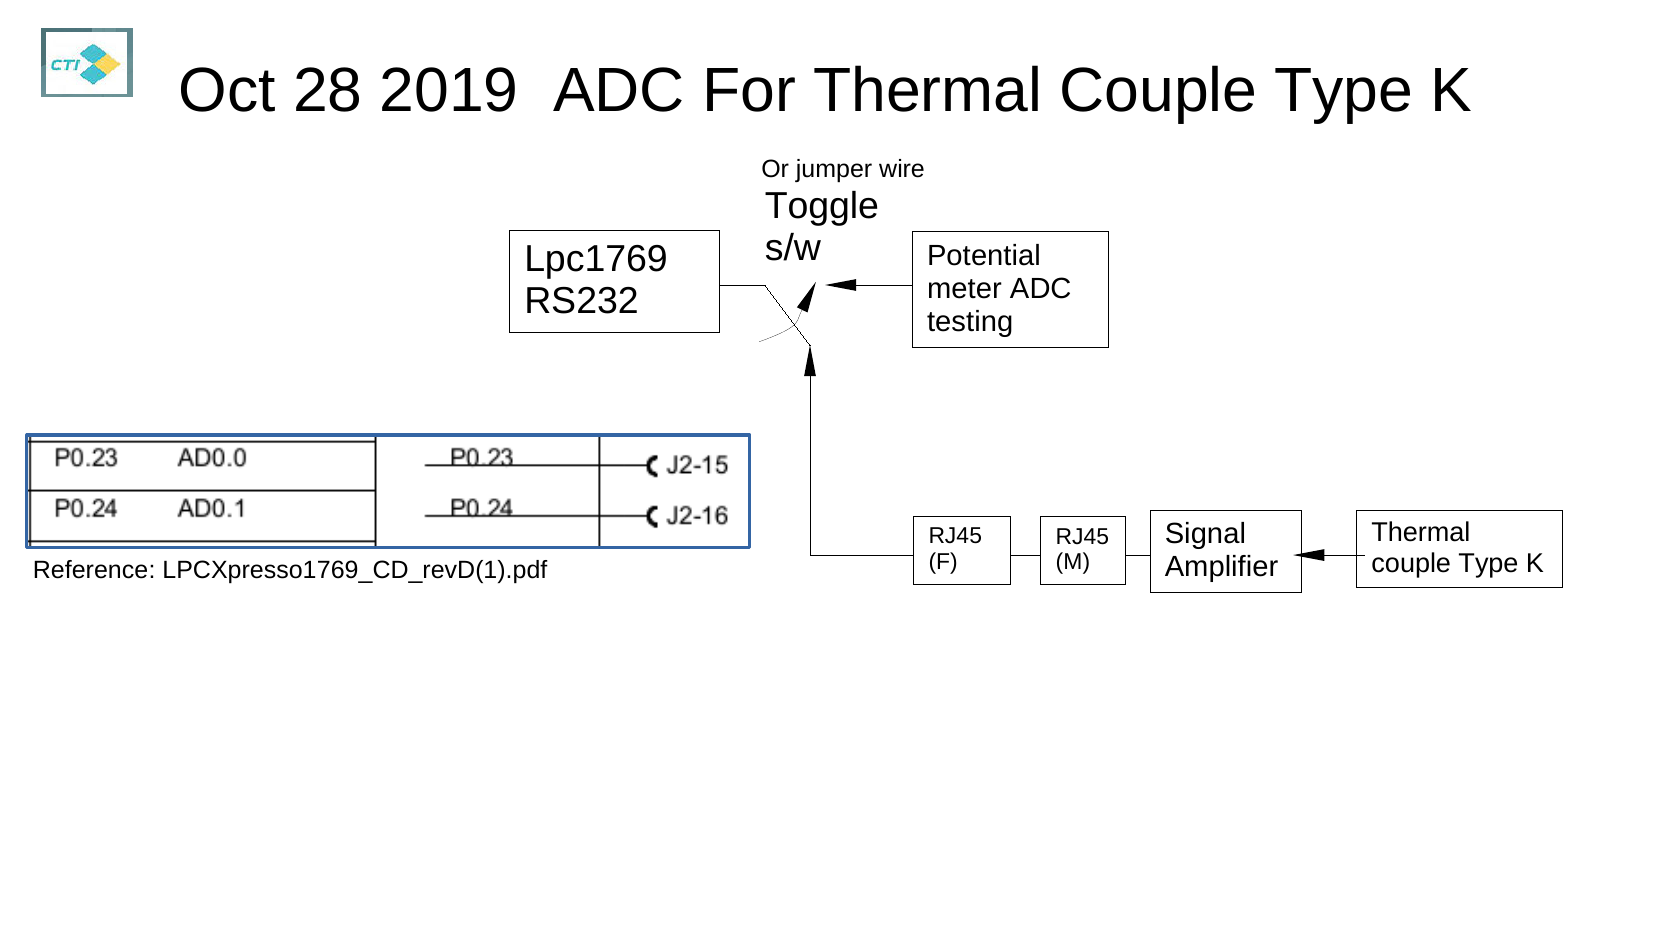

# Oct 28 2019 ADC For Thermal Couple Type K
Or jumper wire
Toggle s/w
Lpc1769 RS232
Potential meter ADC testing
Signal Amplifier
Thermal couple Type K
RJ45 (F)
RJ45 (M)
Reference: LPCXpresso1769_CD_revD(1).pdf